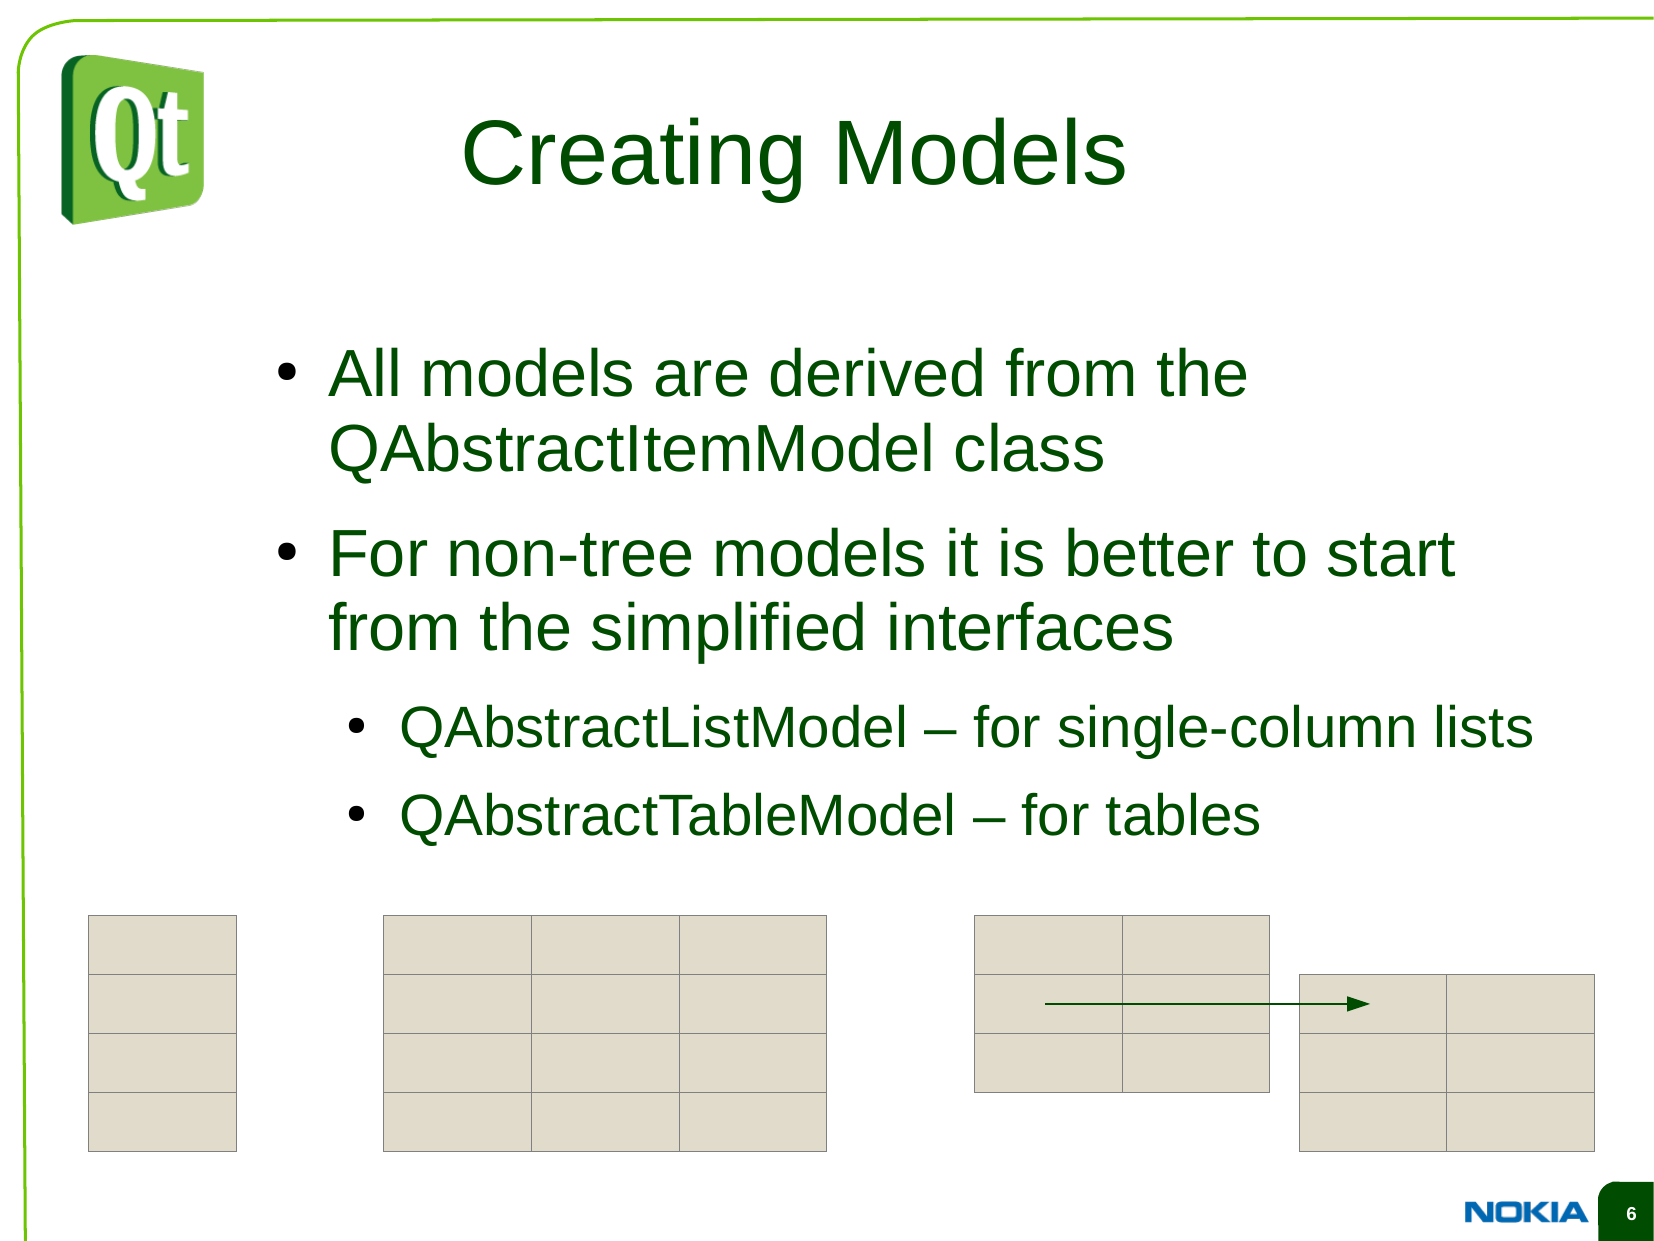

# Creating Models
All models are derived from the QAbstractItemModel class
For non-tree models it is better to start from the simplified interfaces
QAbstractListModel – for single-column lists
QAbstractTableModel – for tables